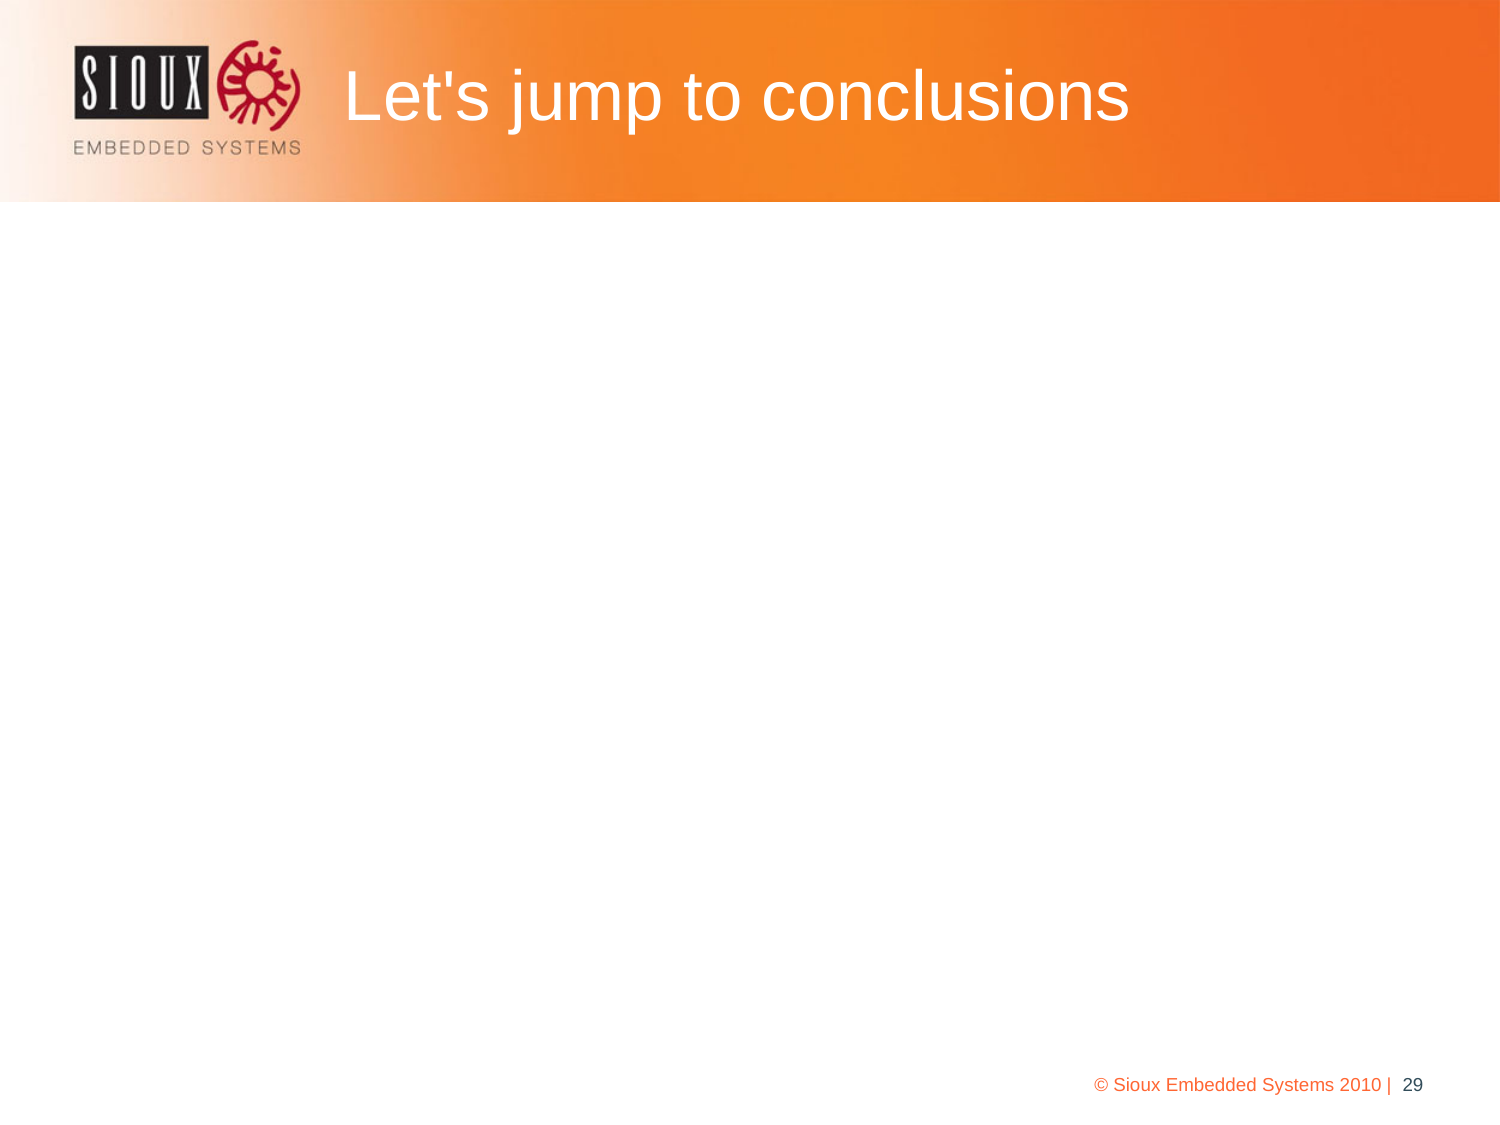

# Let's jump to conclusions
29
© Sioux Embedded Systems 2010